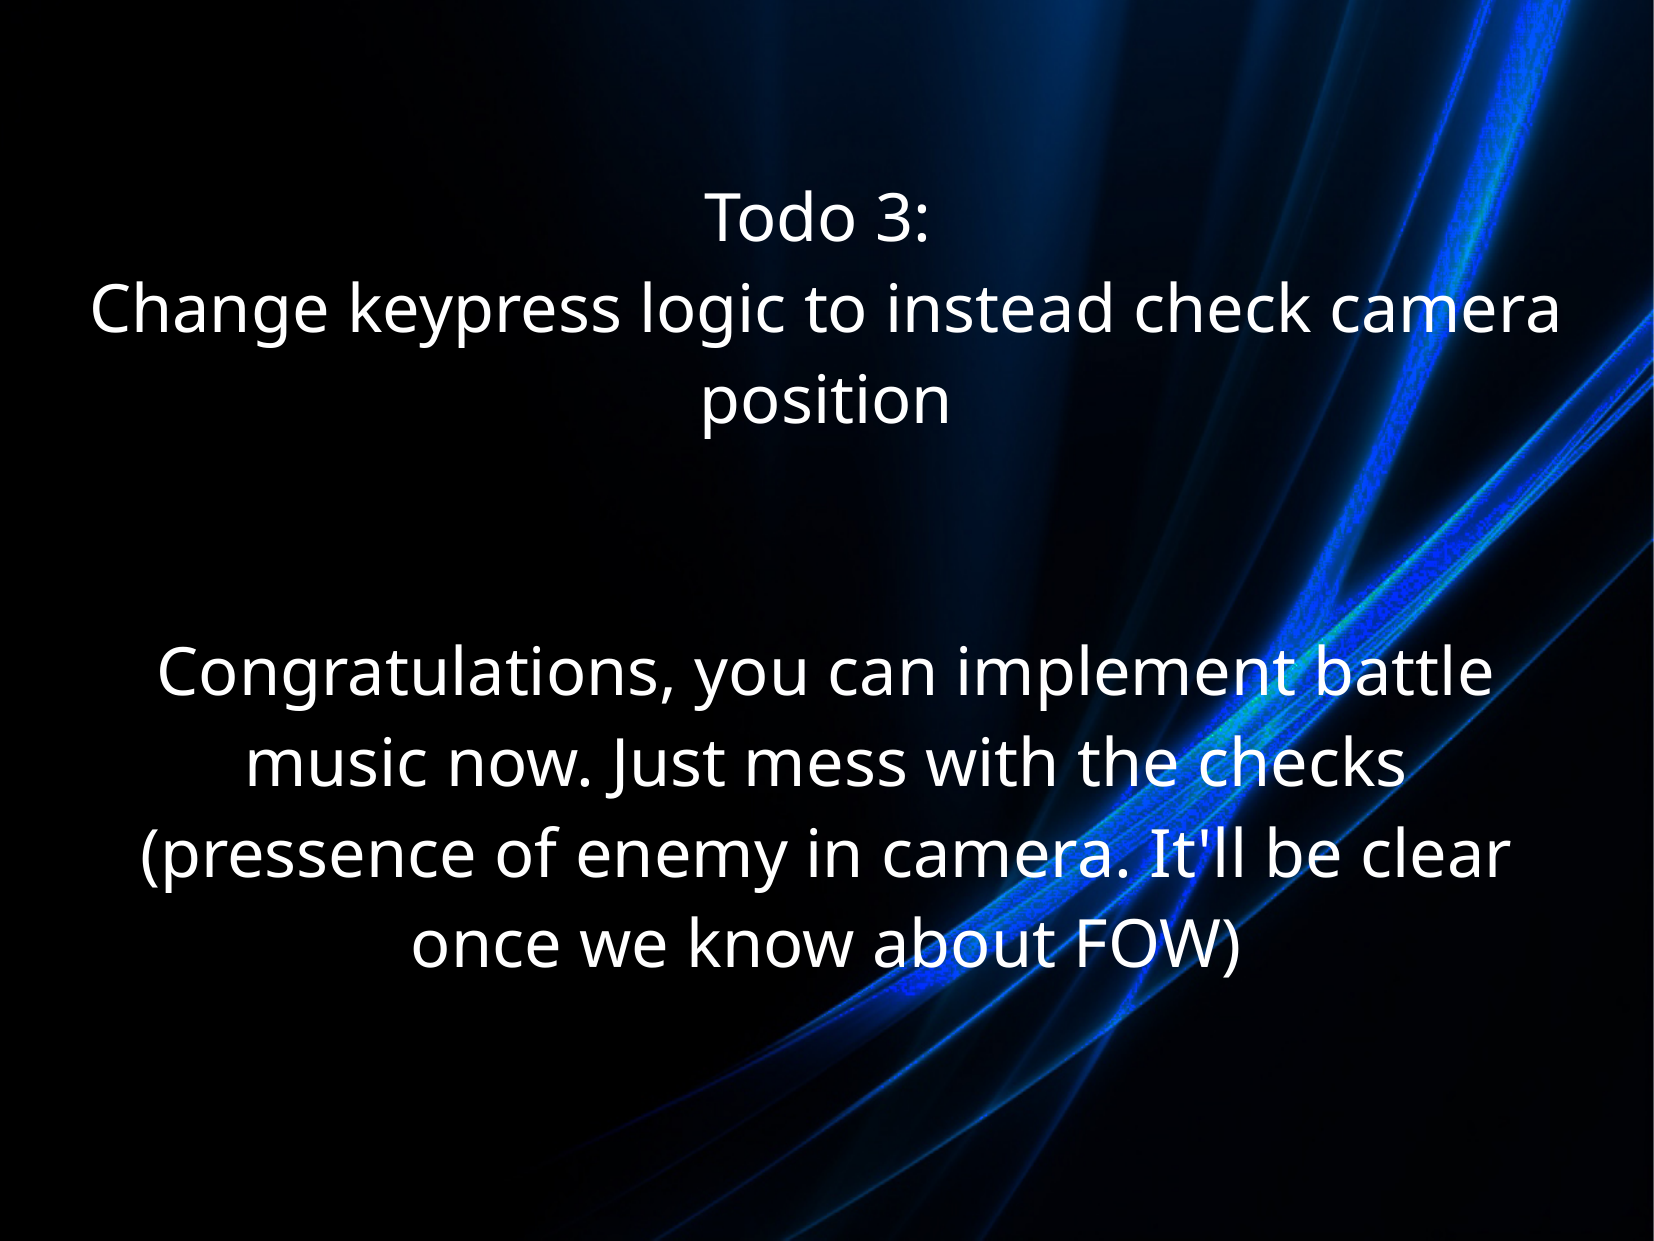

# Todo 3:
Change keypress logic to instead check camera position
Congratulations, you can implement battle music now. Just mess with the checks (pressence of enemy in camera. It'll be clear once we know about FOW)